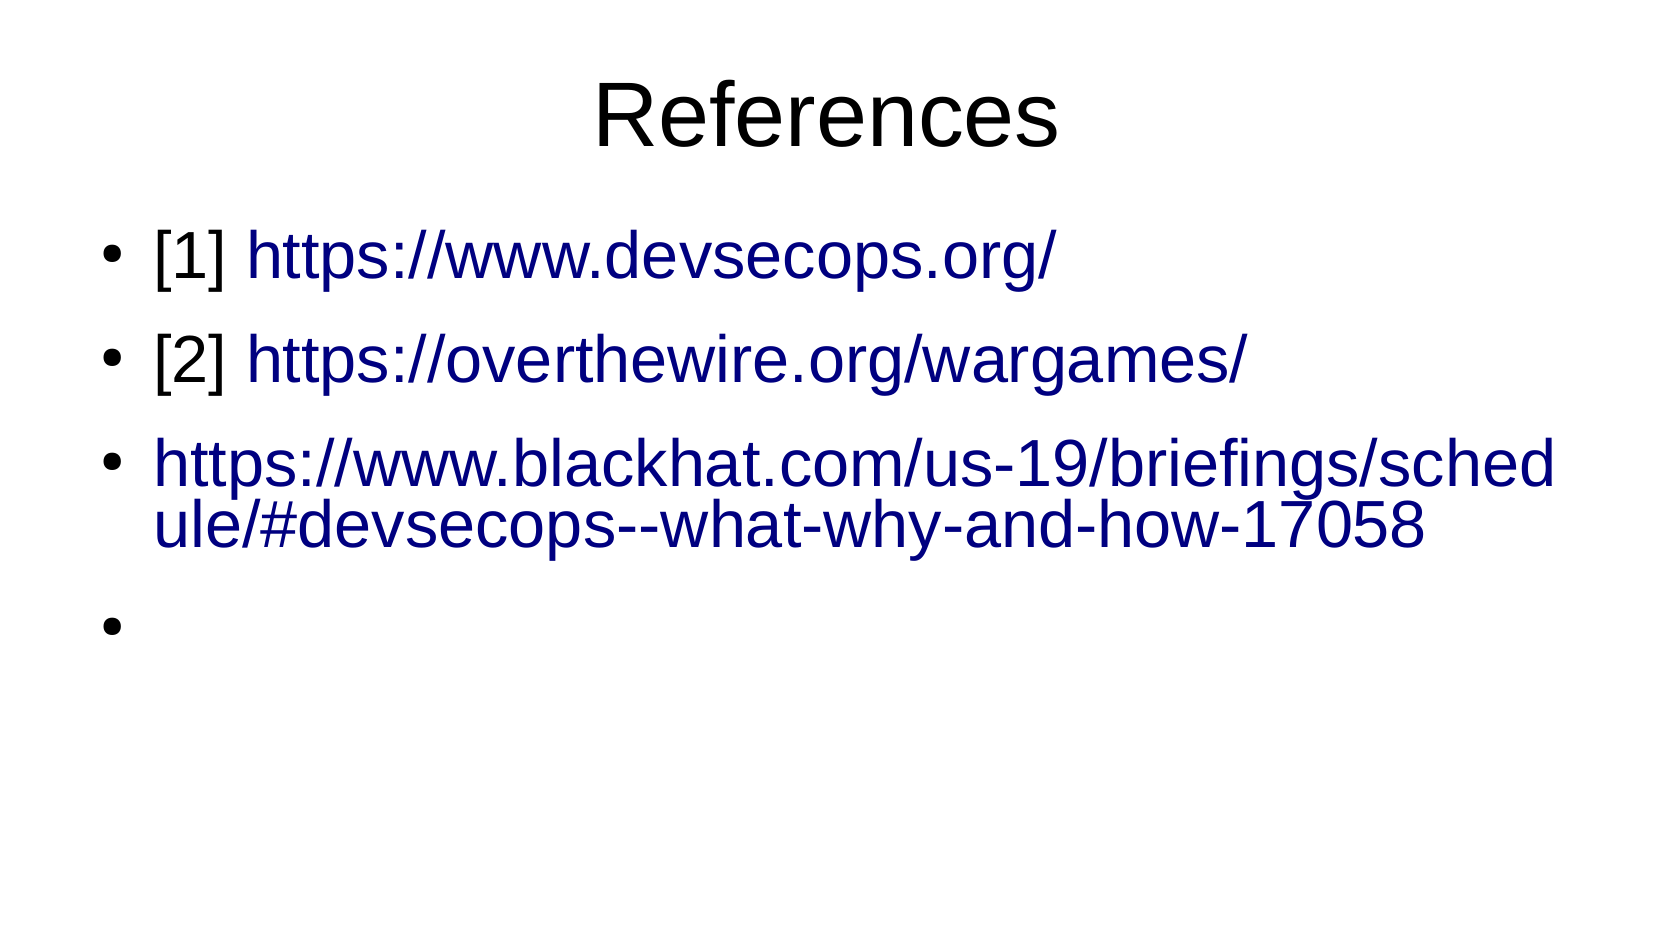

# References
[1] https://www.devsecops.org/
[2] https://overthewire.org/wargames/
https://www.blackhat.com/us-19/briefings/schedule/#devsecops--what-why-and-how-17058